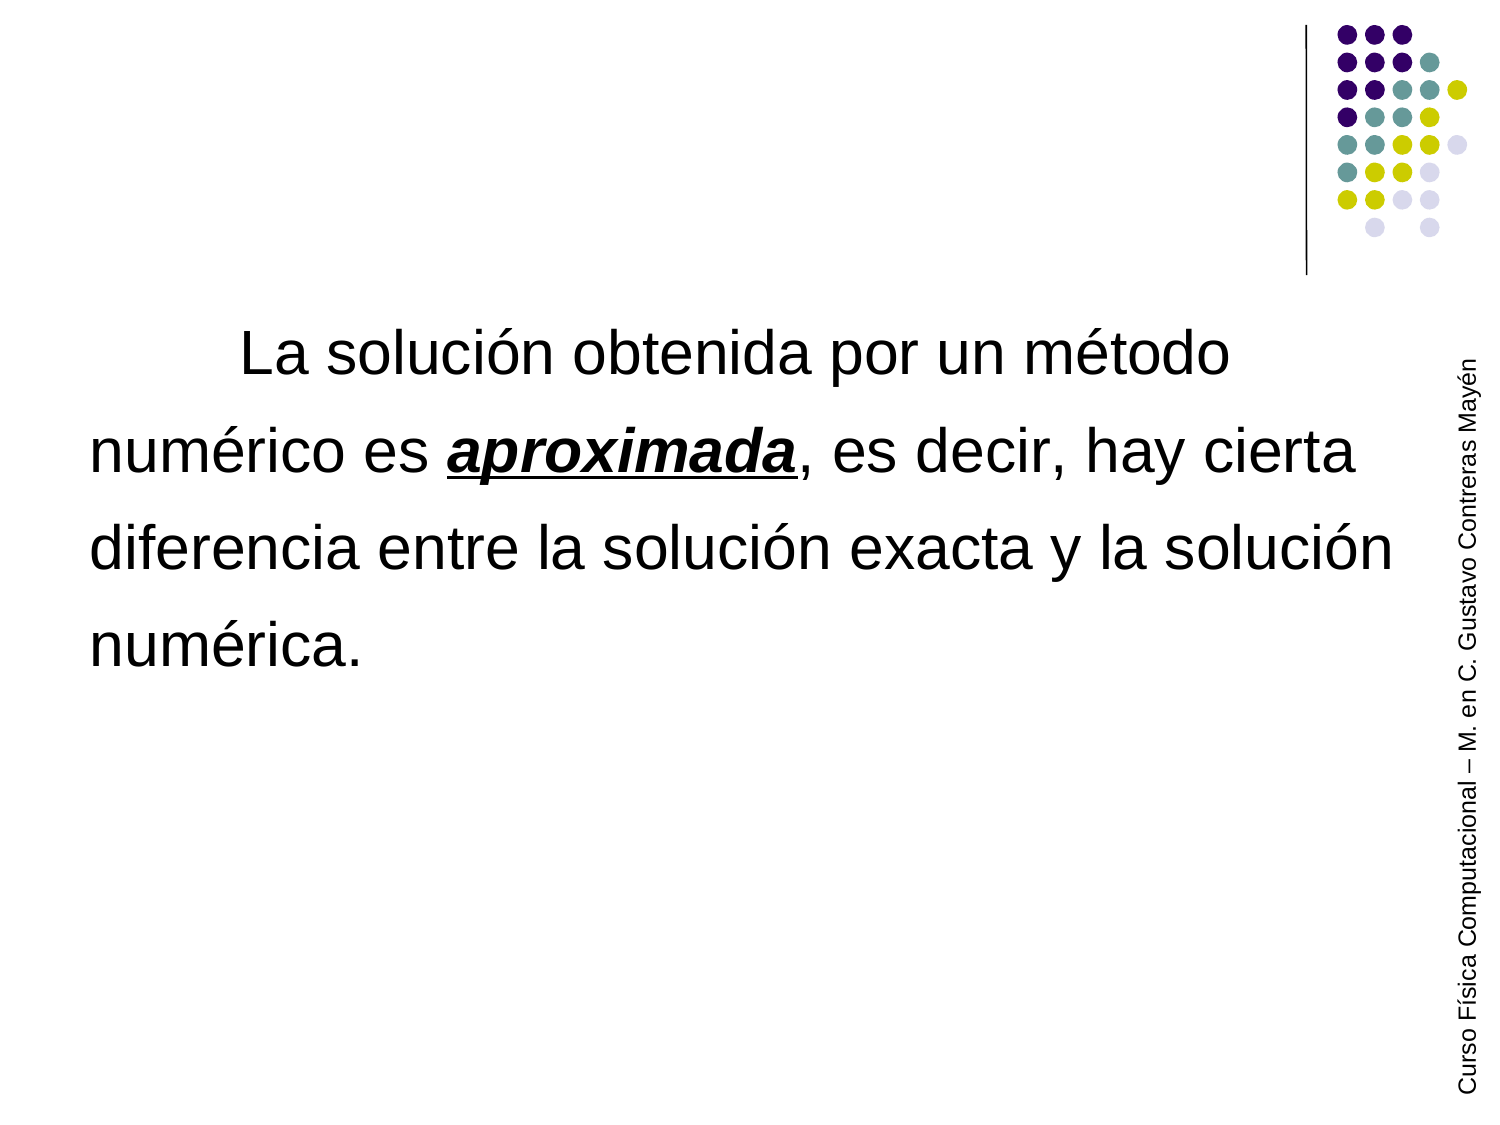

La solución obtenida por un método numérico es aproximada, es decir, hay cierta diferencia entre la solución exacta y la solución numérica.